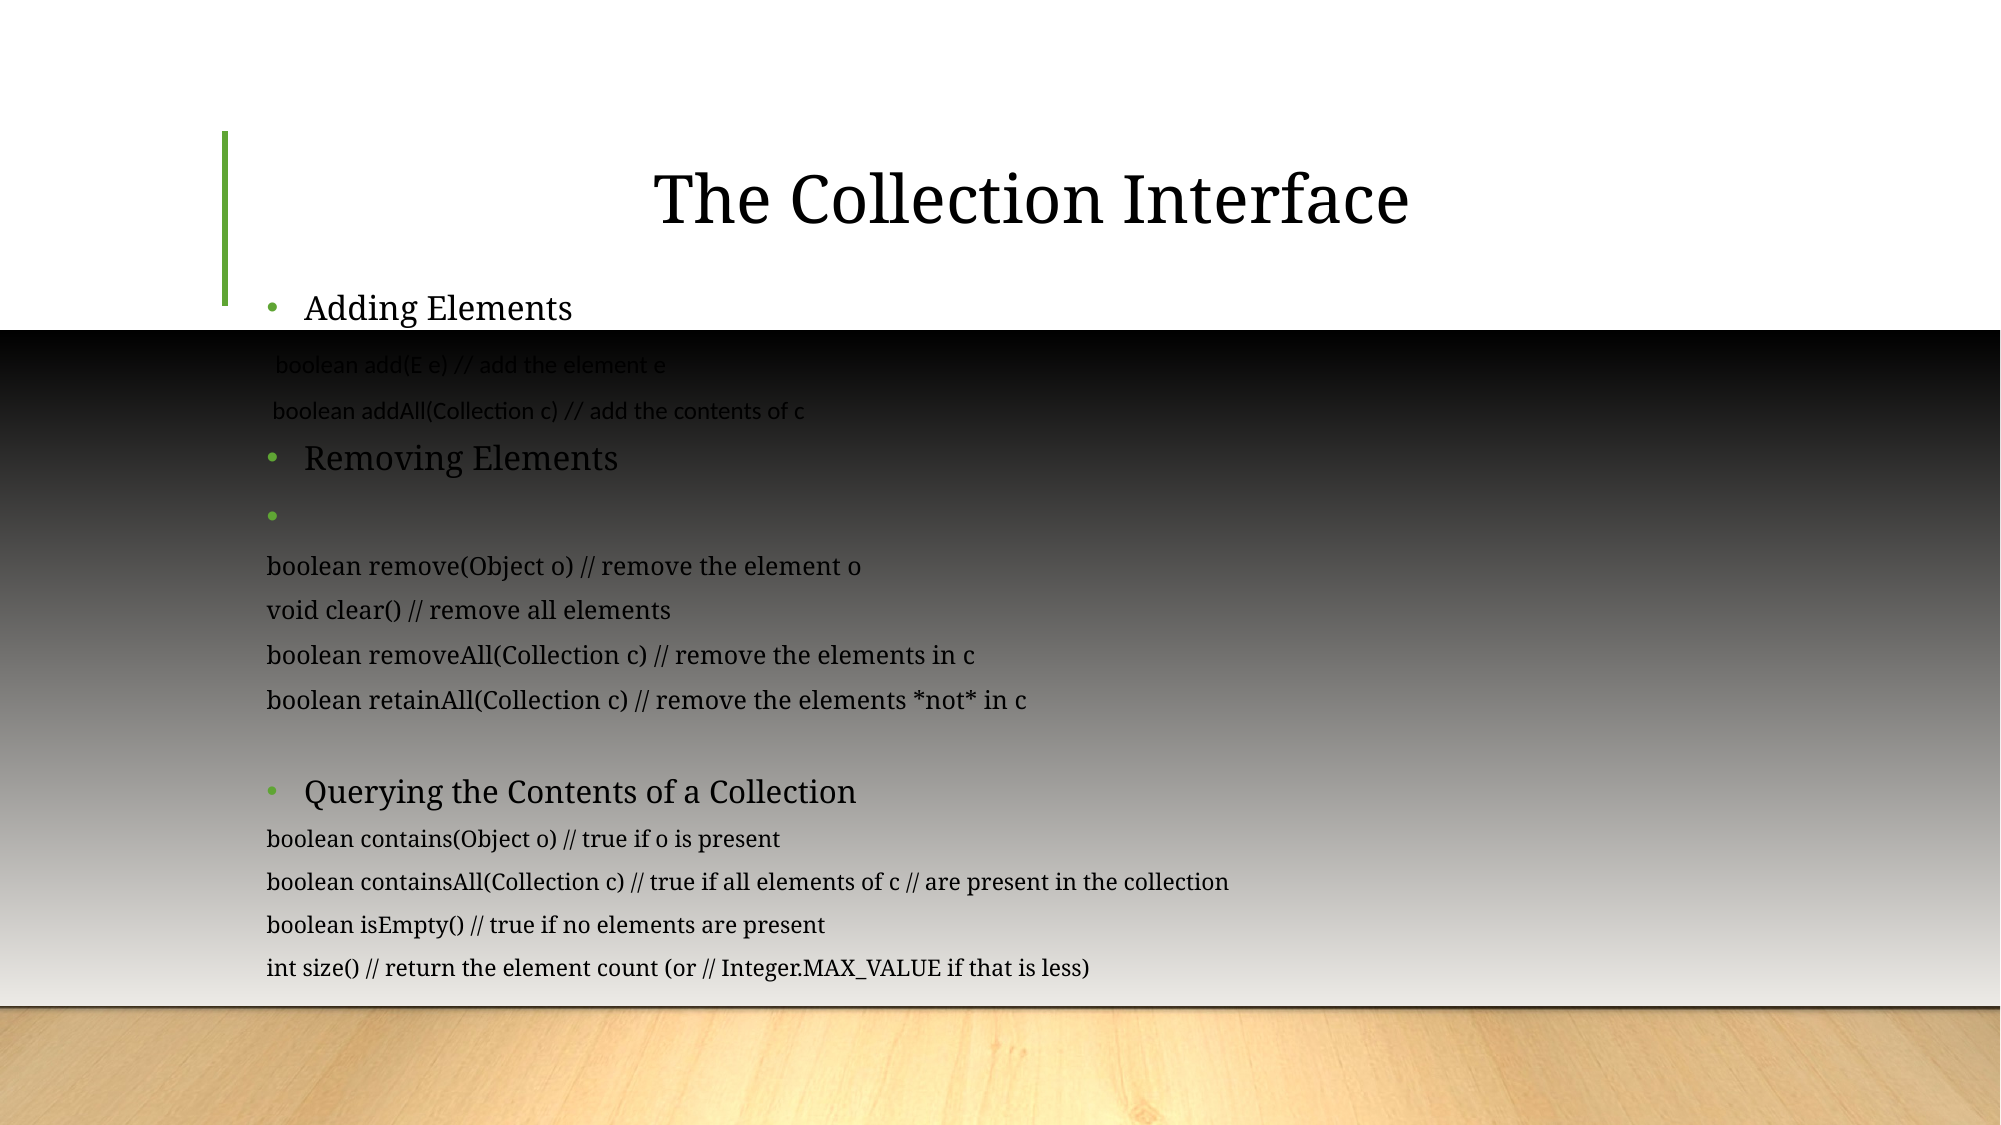

# The Collection Interface
Adding Elements
 boolean add(E e) // add the element e
 boolean addAll(Collection c) // add the contents of c
Removing Elements
boolean remove(Object o) // remove the element o
void clear() // remove all elements
boolean removeAll(Collection c) // remove the elements in c
boolean retainAll(Collection c) // remove the elements *not* in c
Querying the Contents of a Collection
boolean contains(Object o) // true if o is present
boolean containsAll(Collection c) // true if all elements of c // are present in the collection
boolean isEmpty() // true if no elements are present
int size() // return the element count (or // Integer.MAX_VALUE if that is less)